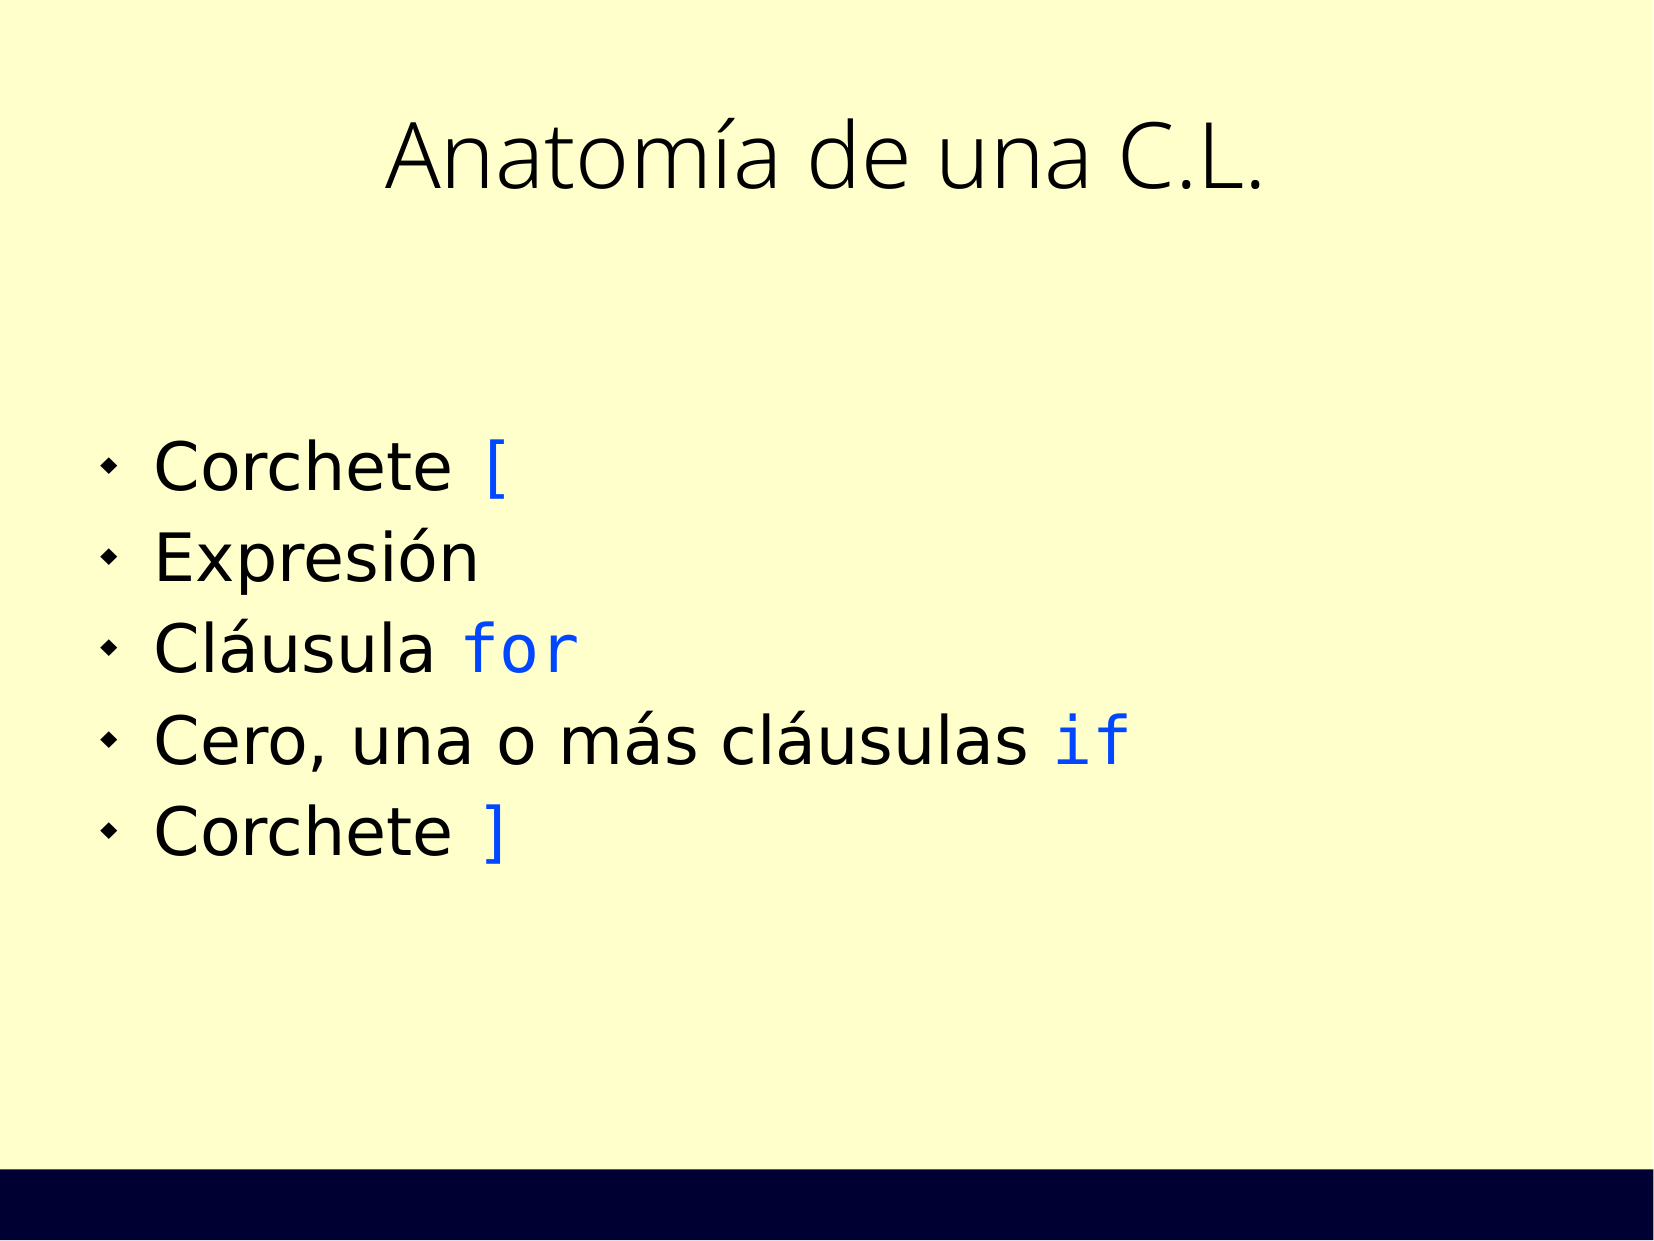

# Anatomía de una C.L.
Corchete [
Expresión
Cláusula for
Cero, una o más cláusulas if
Corchete ]